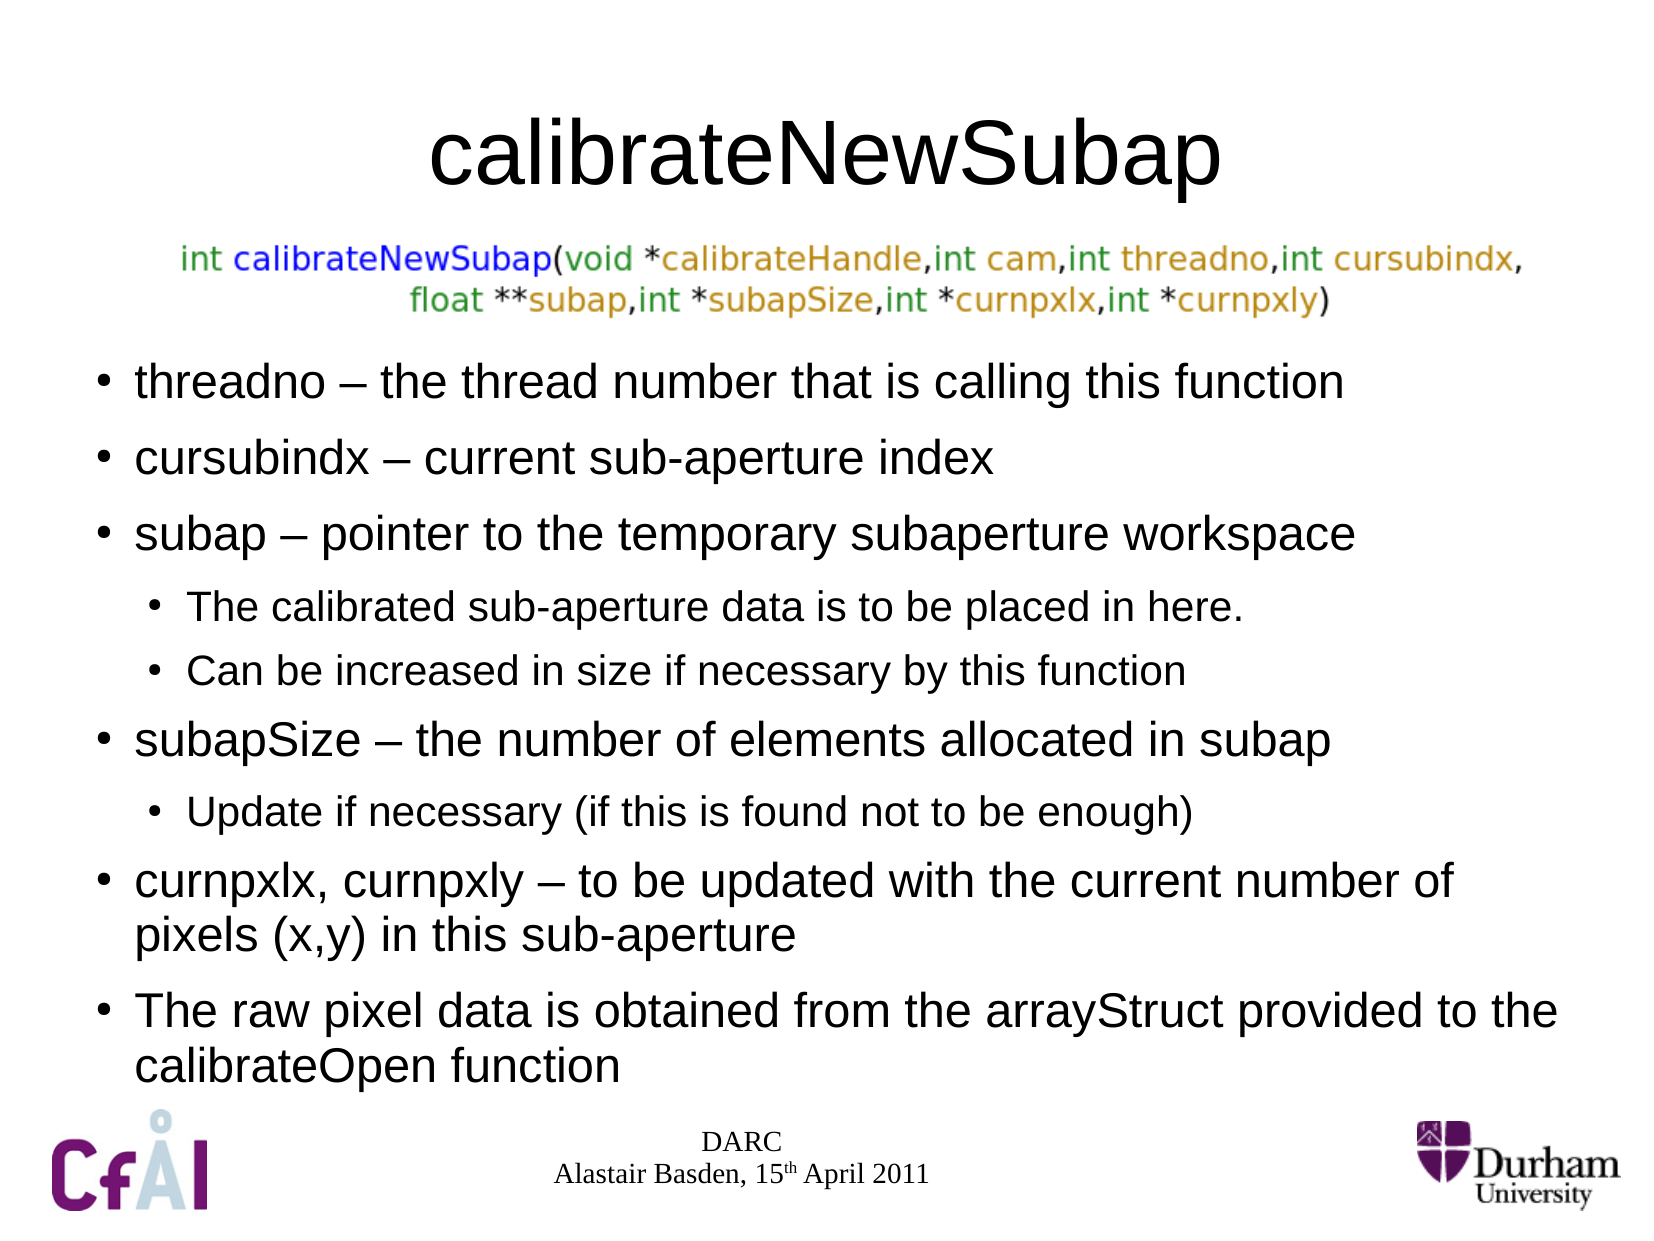

# calibrateNewSubap
threadno – the thread number that is calling this function
cursubindx – current sub-aperture index
subap – pointer to the temporary subaperture workspace
The calibrated sub-aperture data is to be placed in here.
Can be increased in size if necessary by this function
subapSize – the number of elements allocated in subap
Update if necessary (if this is found not to be enough)
curnpxlx, curnpxly – to be updated with the current number of pixels (x,y) in this sub-aperture
The raw pixel data is obtained from the arrayStruct provided to the calibrateOpen function